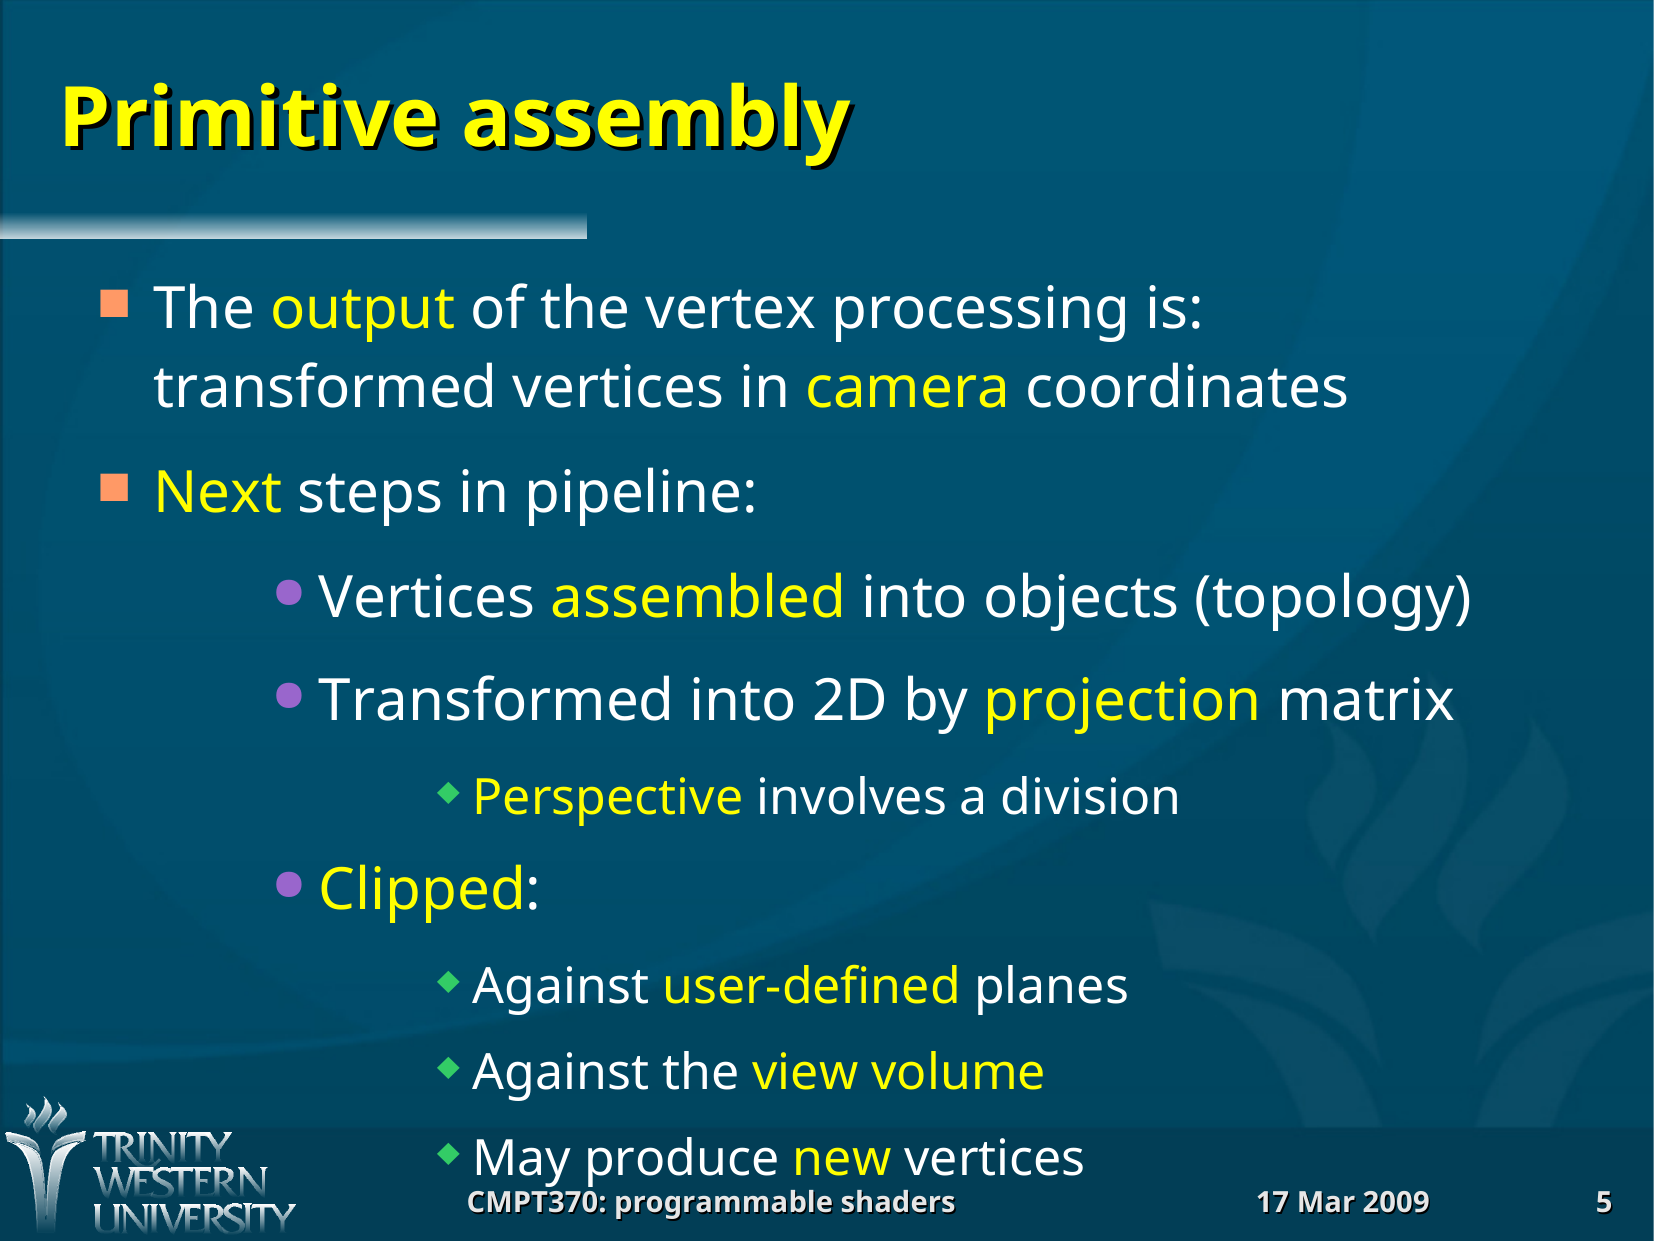

# Primitive assembly
The output of the vertex processing is:
transformed vertices in camera coordinates
Next steps in pipeline:
Vertices assembled into objects (topology)
Transformed into 2D by projection matrix
Perspective involves a division
Clipped:
Against user-defined planes
Against the view volume
May produce new vertices
CMPT370: programmable shaders
17 Mar 2009
5